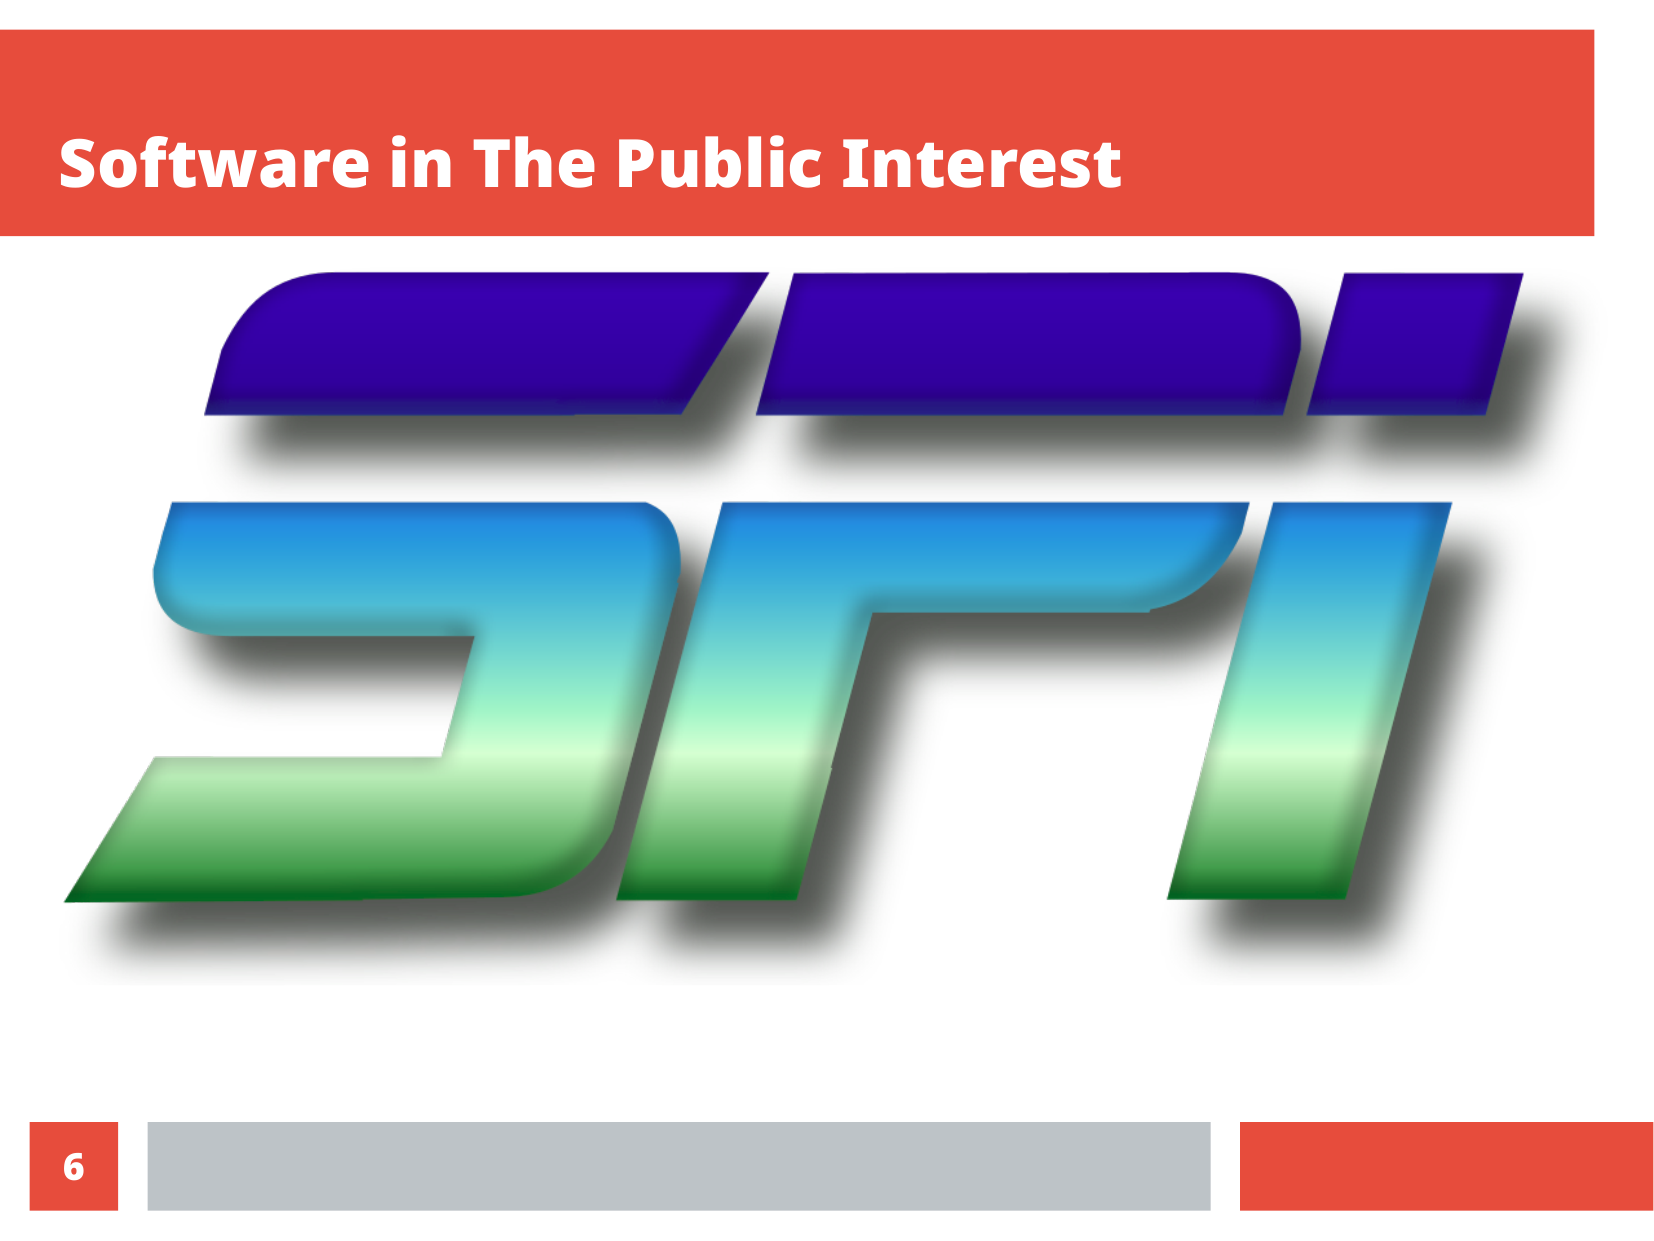

# Software in The Public Interest
6